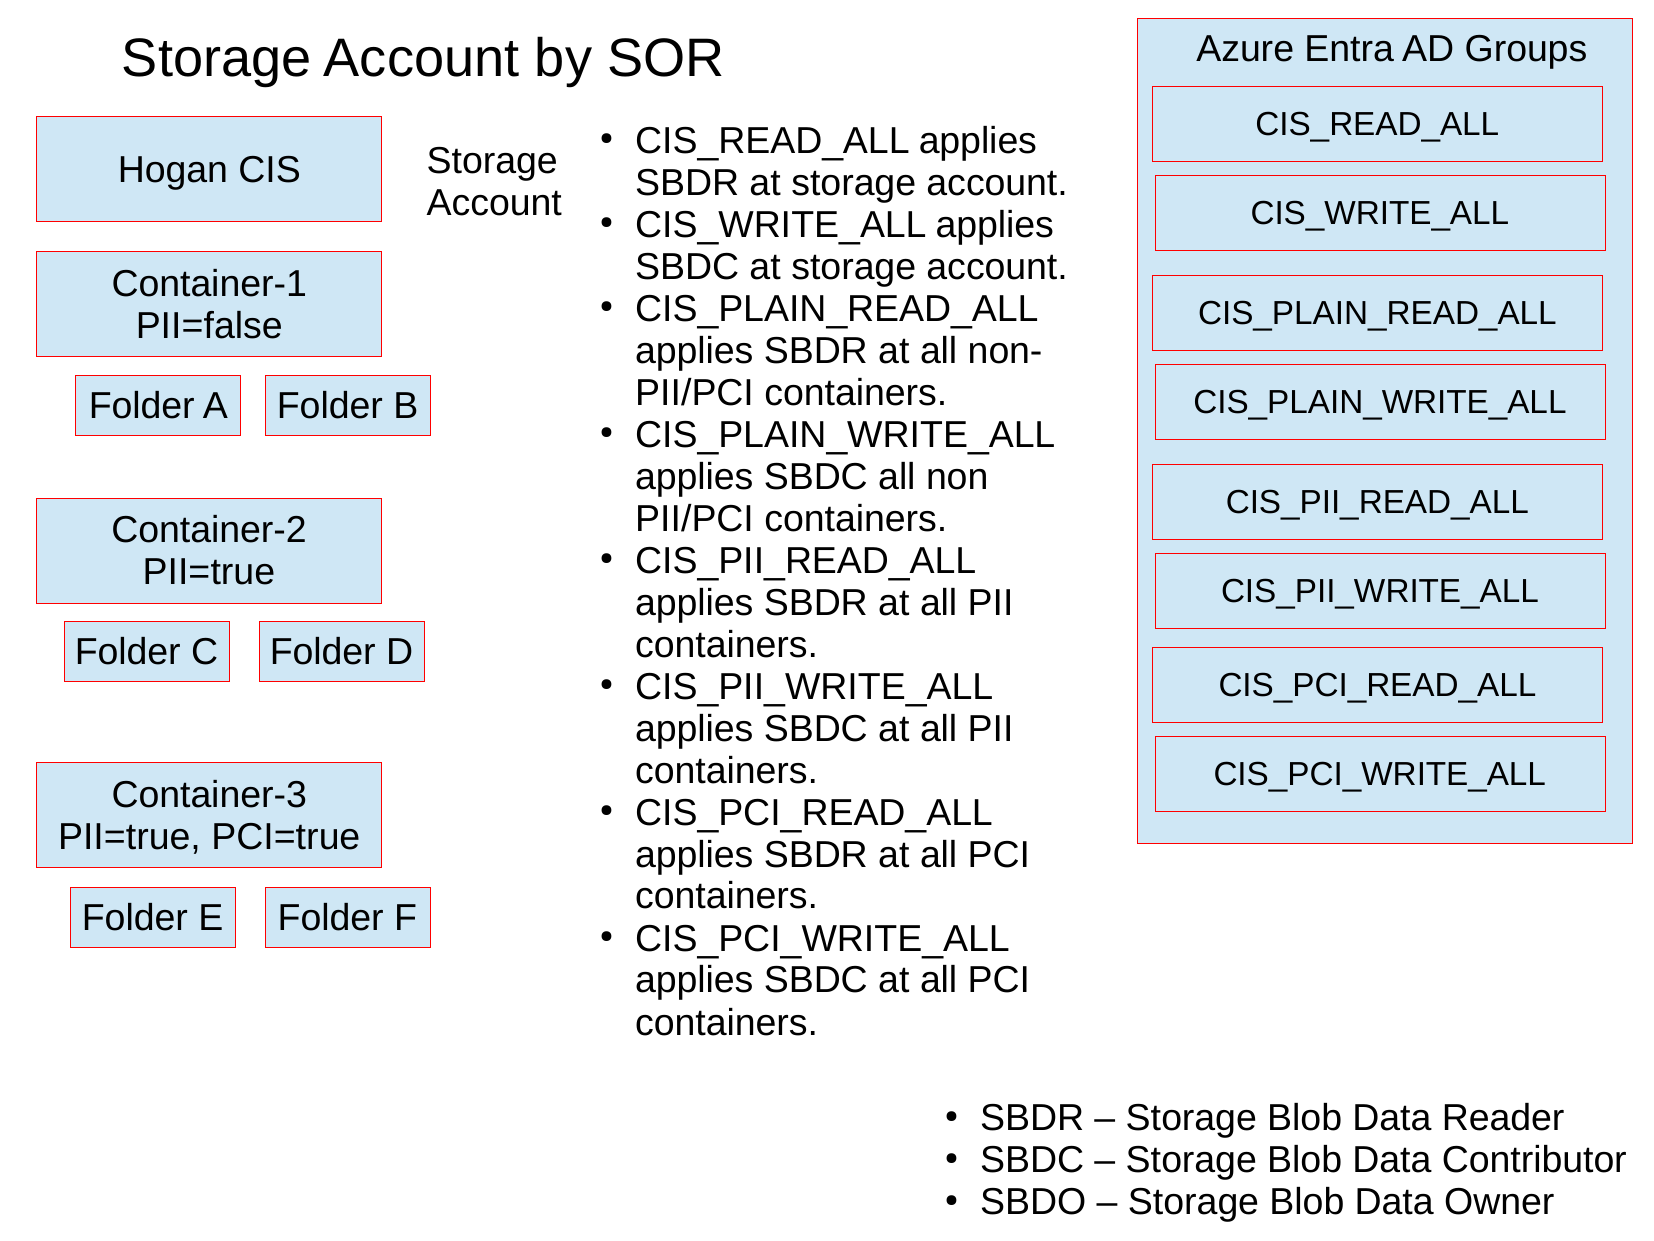

# Storage Account by SOR
Azure Entra AD Groups
CIS_READ_ALL
CIS_READ_ALL applies SBDR at storage account.
CIS_WRITE_ALL applies SBDC at storage account.
CIS_PLAIN_READ_ALL applies SBDR at all non-PII/PCI containers.
CIS_PLAIN_WRITE_ALL applies SBDC all non PII/PCI containers.
CIS_PII_READ_ALL applies SBDR at all PII containers.
CIS_PII_WRITE_ALL applies SBDC at all PII containers.
CIS_PCI_READ_ALL applies SBDR at all PCI containers.
CIS_PCI_WRITE_ALL applies SBDC at all PCI containers.
Hogan CIS
Storage
Account
CIS_WRITE_ALL
Container-1
PII=false
CIS_PLAIN_READ_ALL
CIS_PLAIN_WRITE_ALL
Folder A
Folder B
CIS_PII_READ_ALL
Container-2
PII=true
CIS_PII_WRITE_ALL
Folder C
Folder D
CIS_PCI_READ_ALL
CIS_PCI_WRITE_ALL
Container-3
PII=true, PCI=true
Folder E
Folder F
SBDR – Storage Blob Data Reader
SBDC – Storage Blob Data Contributor
SBDO – Storage Blob Data Owner